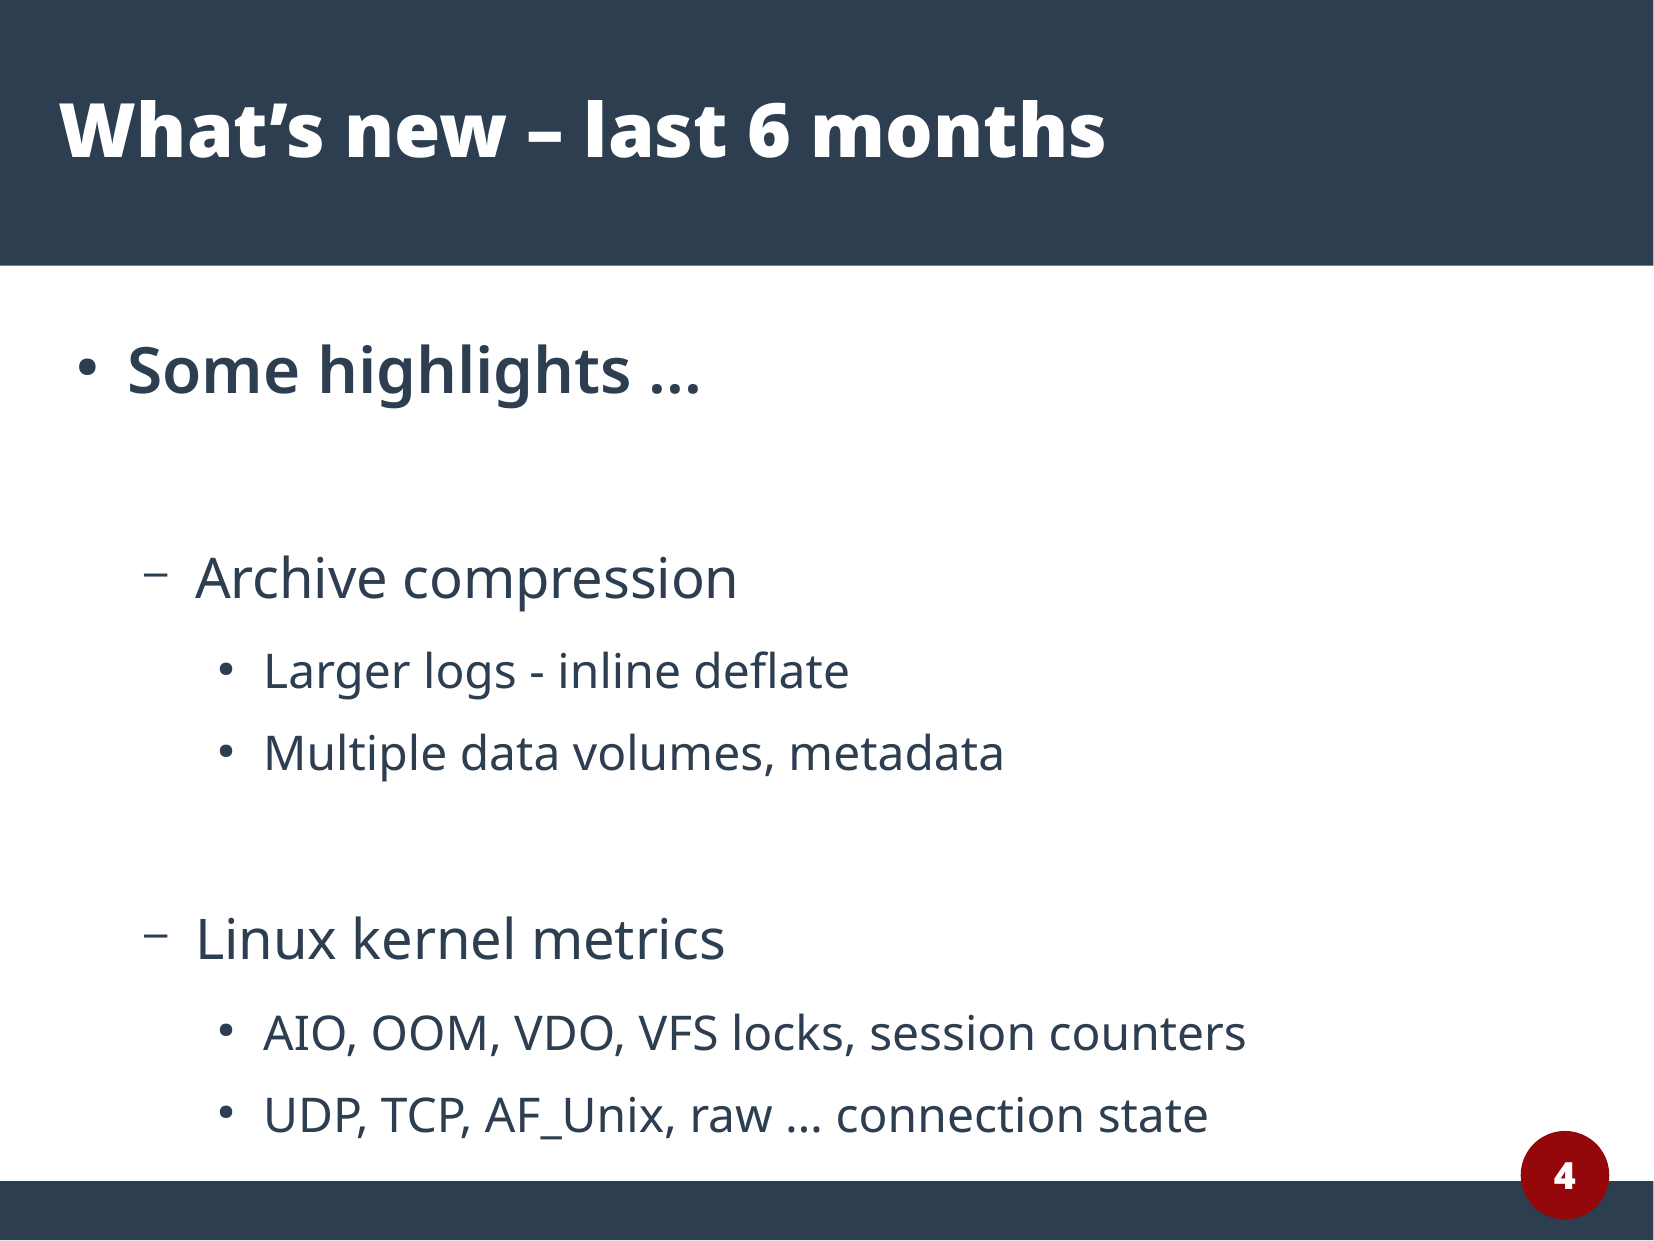

# What’s new – last 6 months
Some highlights ...
Archive compression
Larger logs - inline deflate
Multiple data volumes, metadata
Linux kernel metrics
AIO, OOM, VDO, VFS locks, session counters
UDP, TCP, AF_Unix, raw … connection state
4